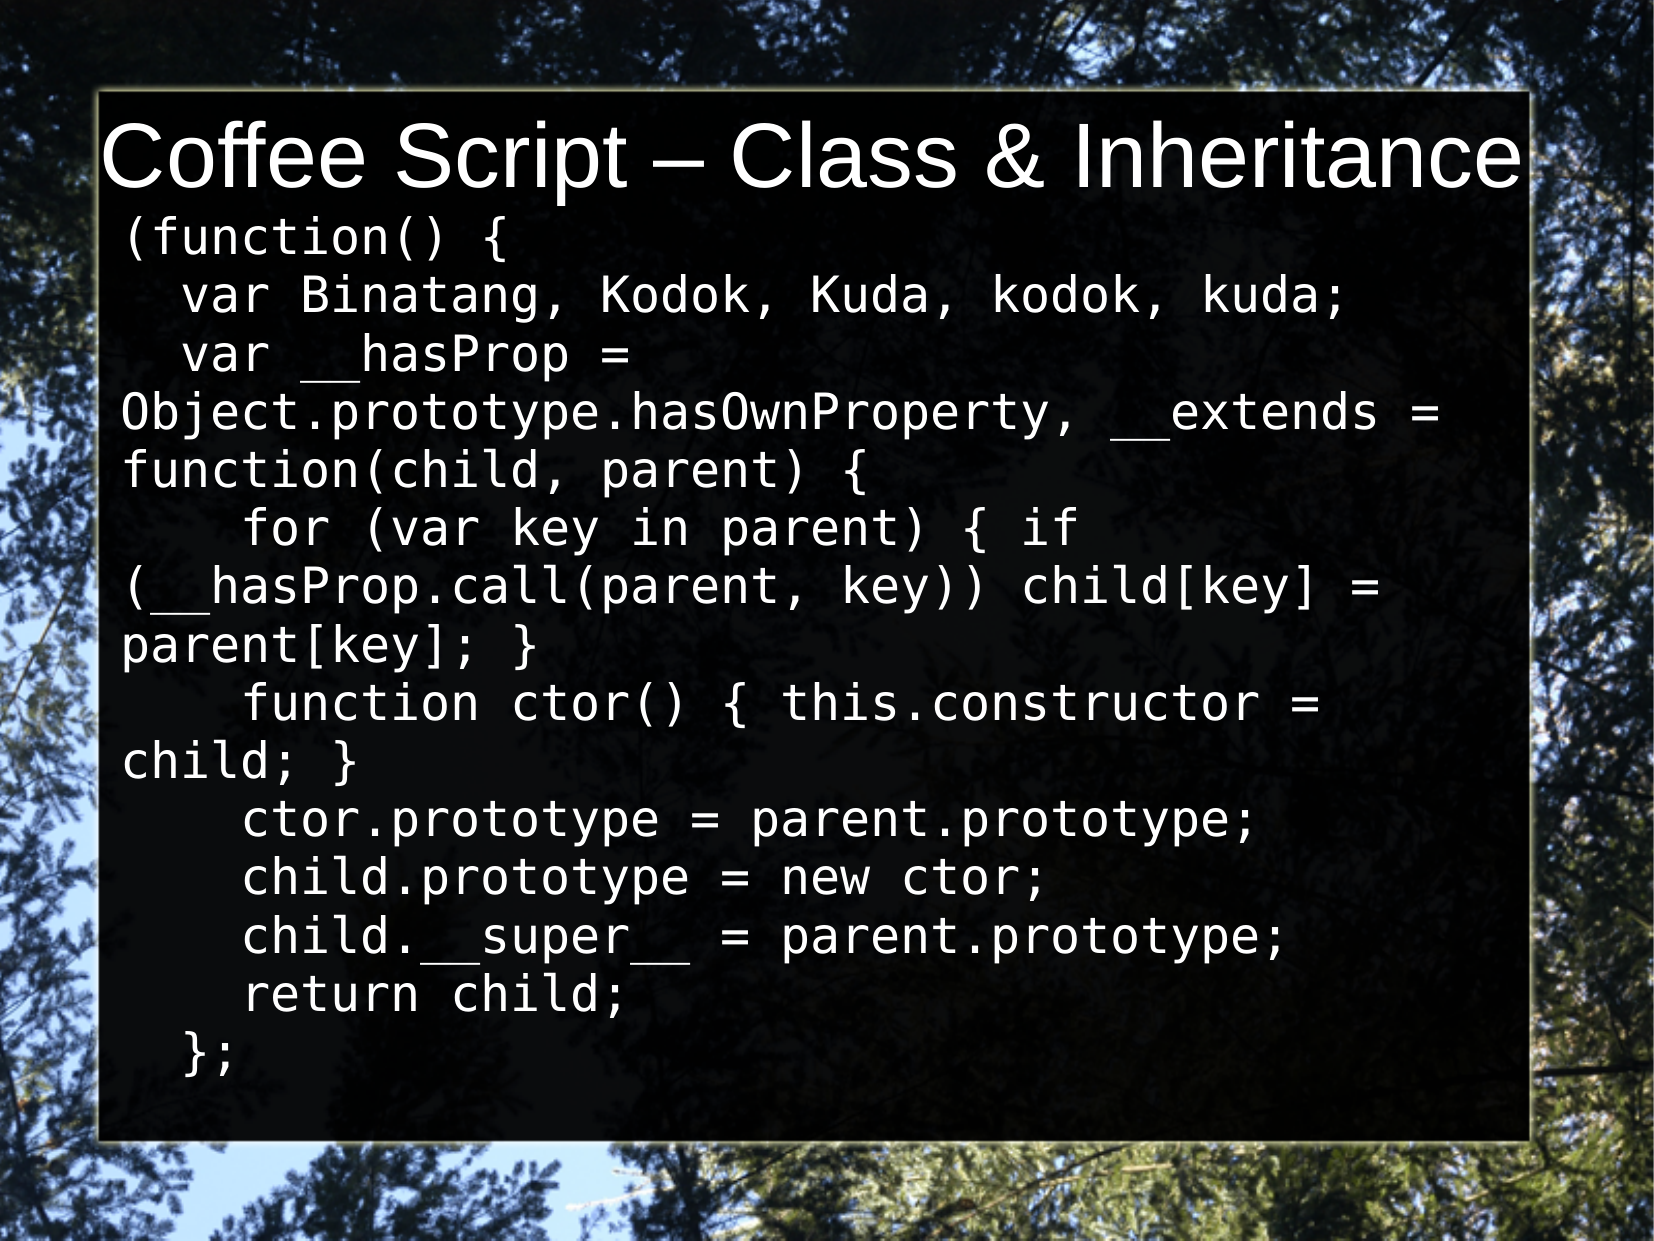

# Coffee Script – Class & Inheritance
(function() {
 var Binatang, Kodok, Kuda, kodok, kuda;
 var __hasProp = Object.prototype.hasOwnProperty, __extends = function(child, parent) {
 for (var key in parent) { if (__hasProp.call(parent, key)) child[key] = parent[key]; }
 function ctor() { this.constructor = child; }
 ctor.prototype = parent.prototype;
 child.prototype = new ctor;
 child.__super__ = parent.prototype;
 return child;
 };